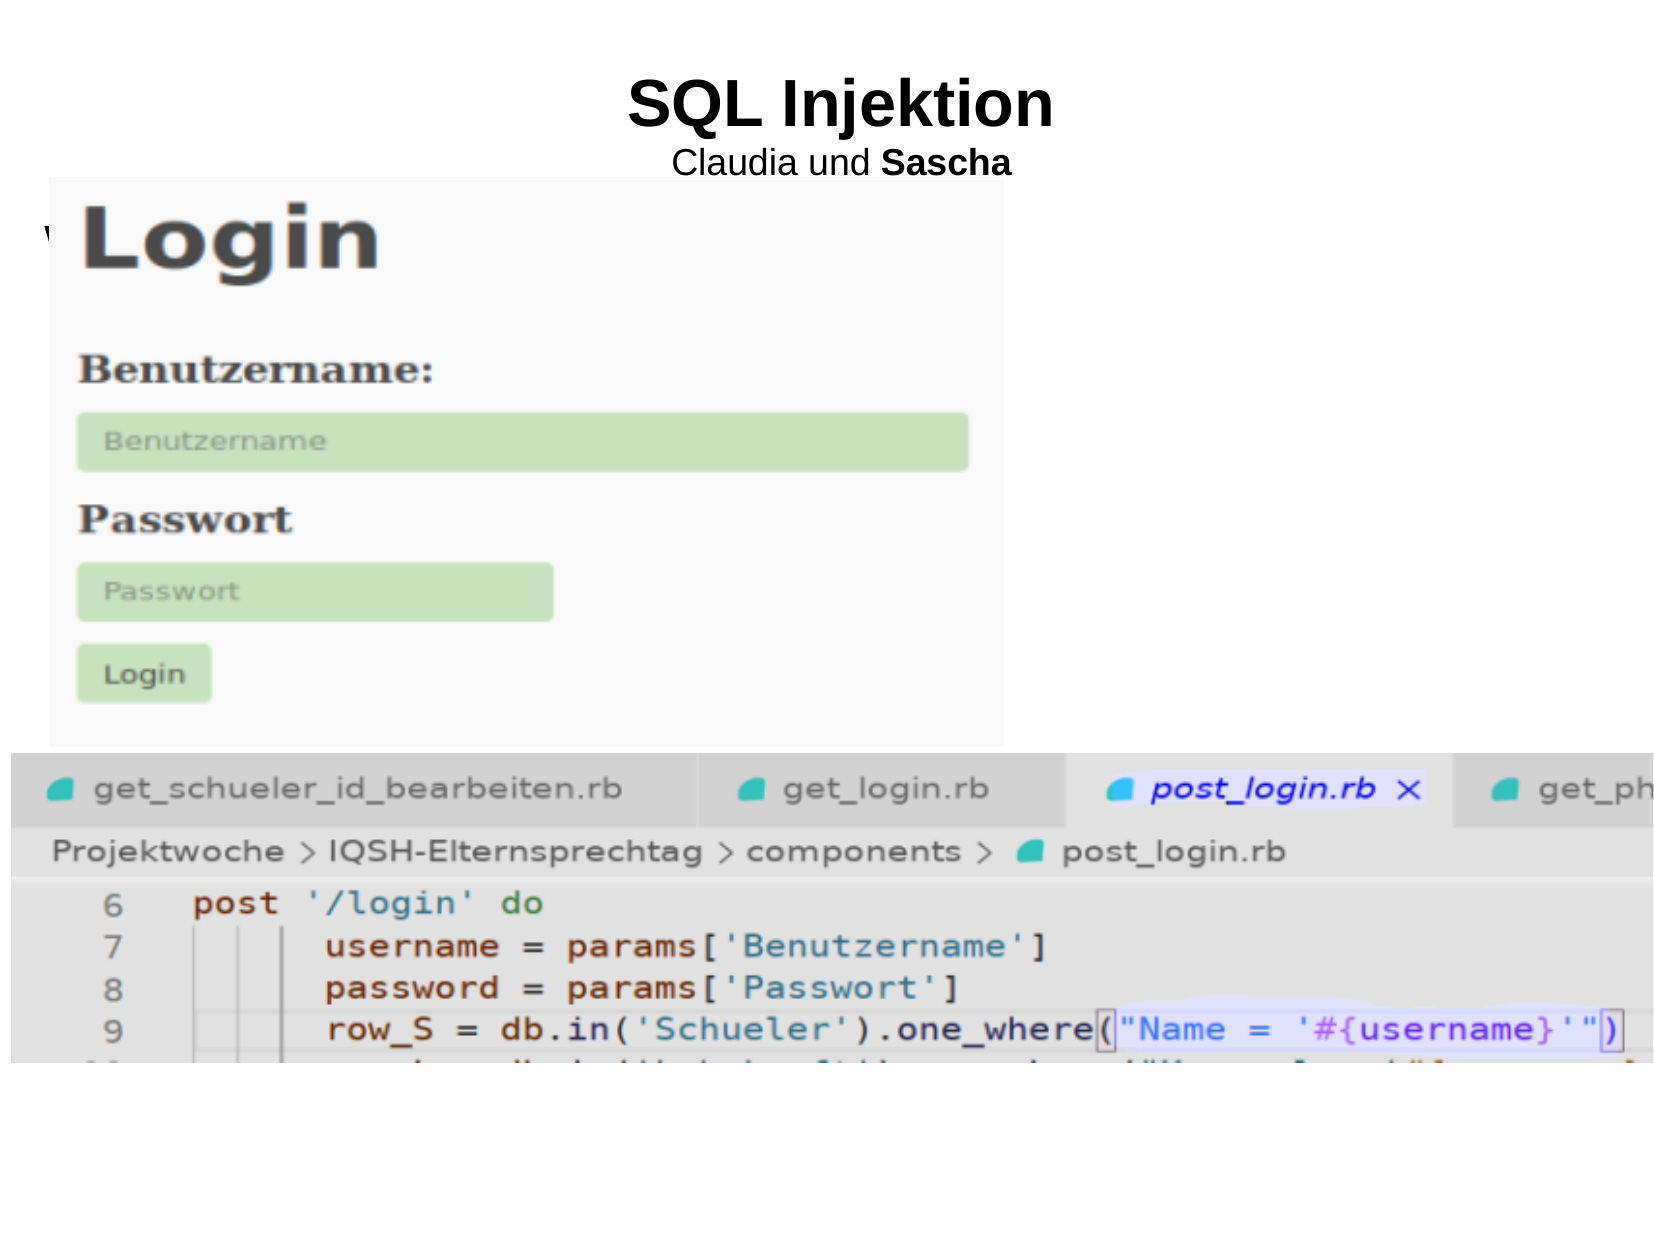

SQL Injektion
Claudia und Sascha
Wenn d